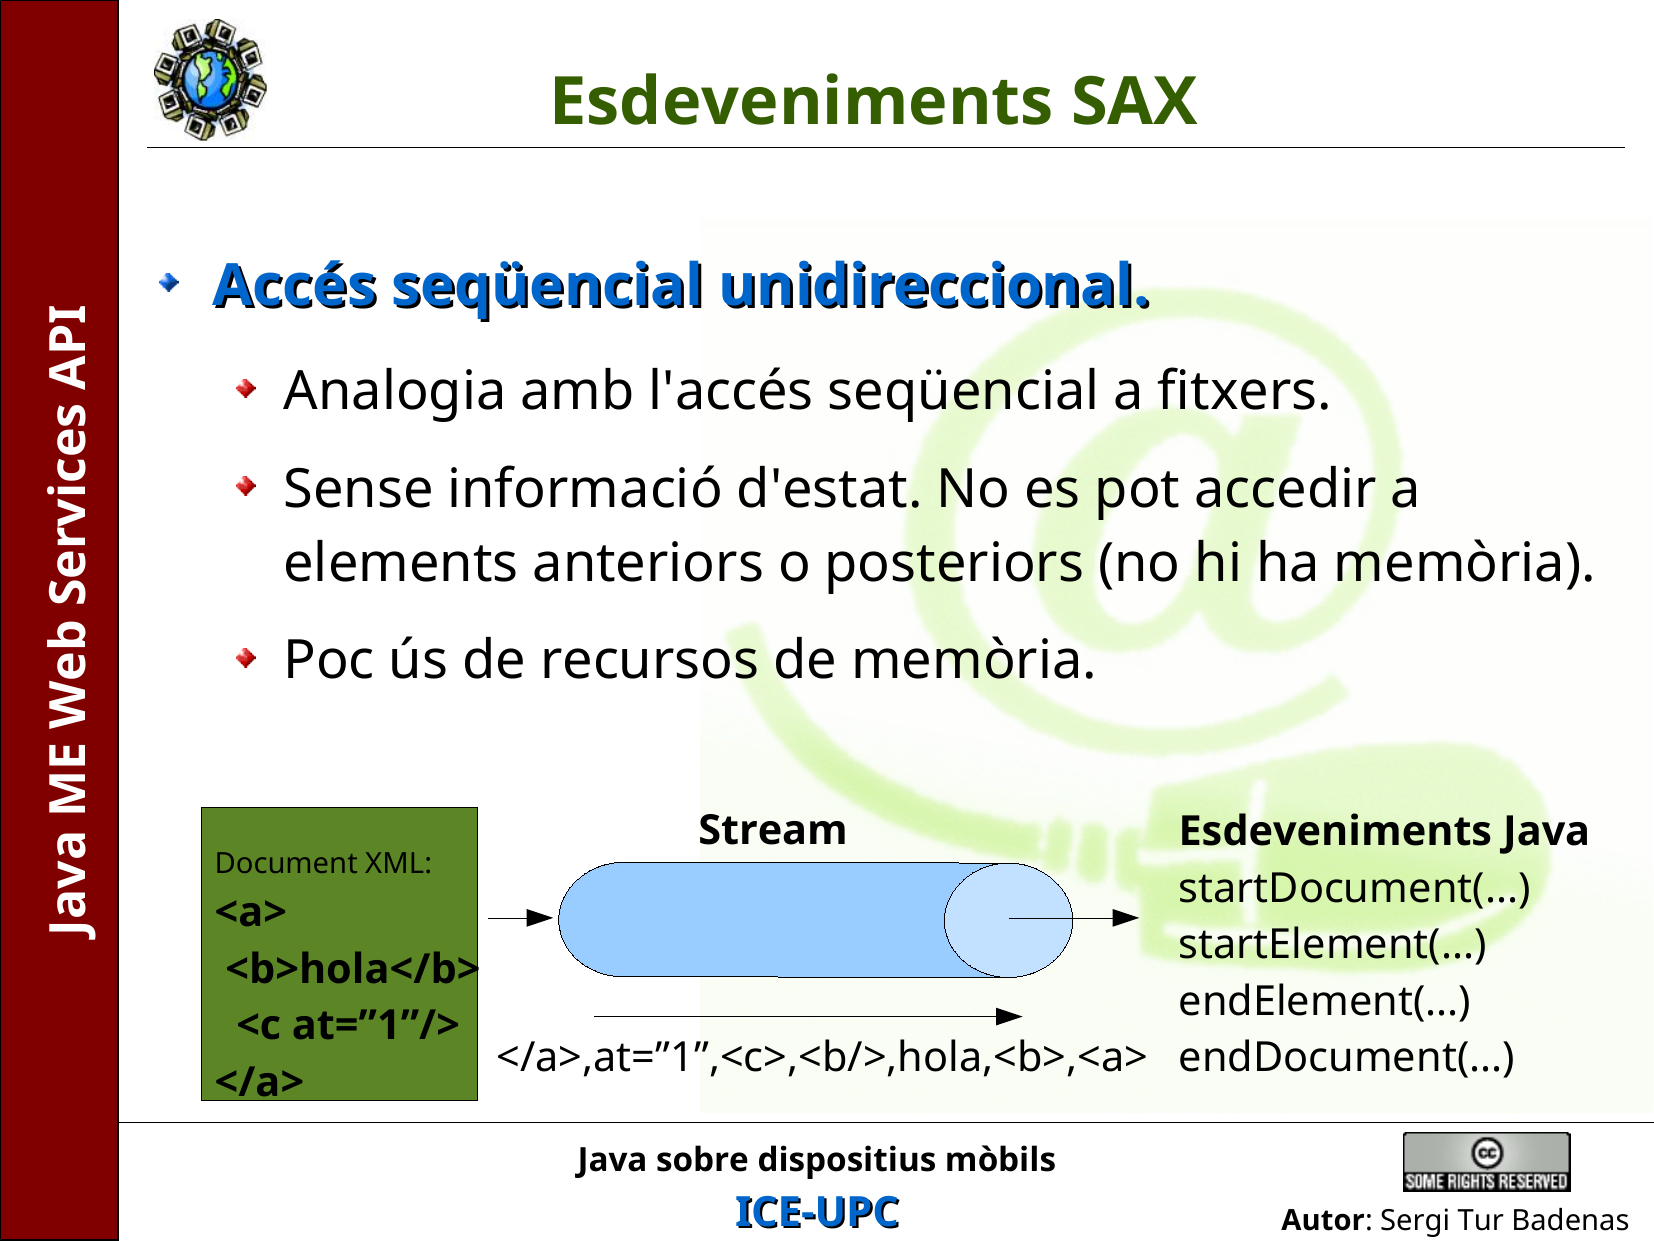

# Esdeveniments SAX
Accés seqüencial unidireccional.
Analogia amb l'accés seqüencial a fitxers.
Sense informació d'estat. No es pot accedir a elements anteriors o posteriors (no hi ha memòria).
Poc ús de recursos de memòria.
Stream
Esdeveniments Java
startDocument(...)
startElement(...)
endElement(...)
endDocument(...)
Document XML:
<a>
 <b>hola</b>
 <c at=”1”/>
</a>
</a>,at=”1”,<c>,<b/>,hola,<b>,<a>